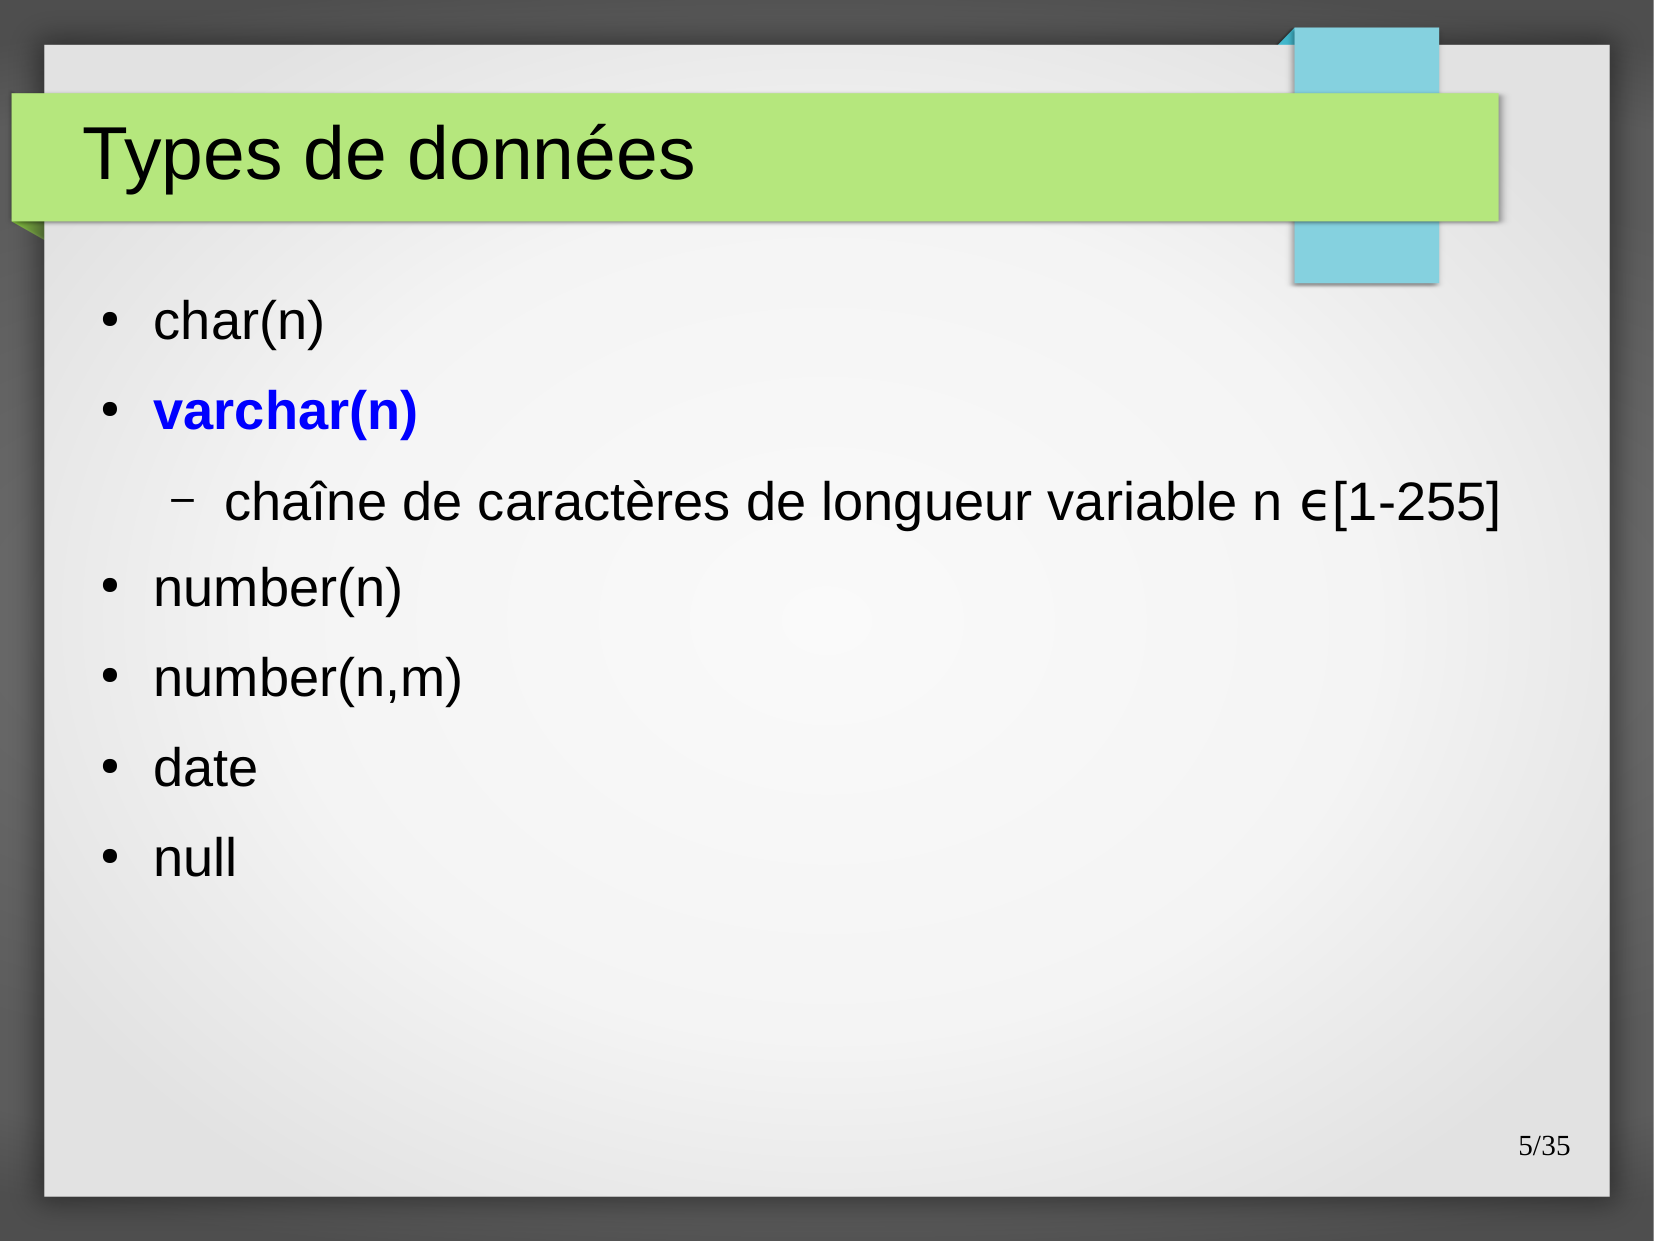

# Types de données
char(n)
varchar(n)
chaîne de caractères de longueur variable n ϵ[1-255]
number(n)
number(n,m)
date
null
5